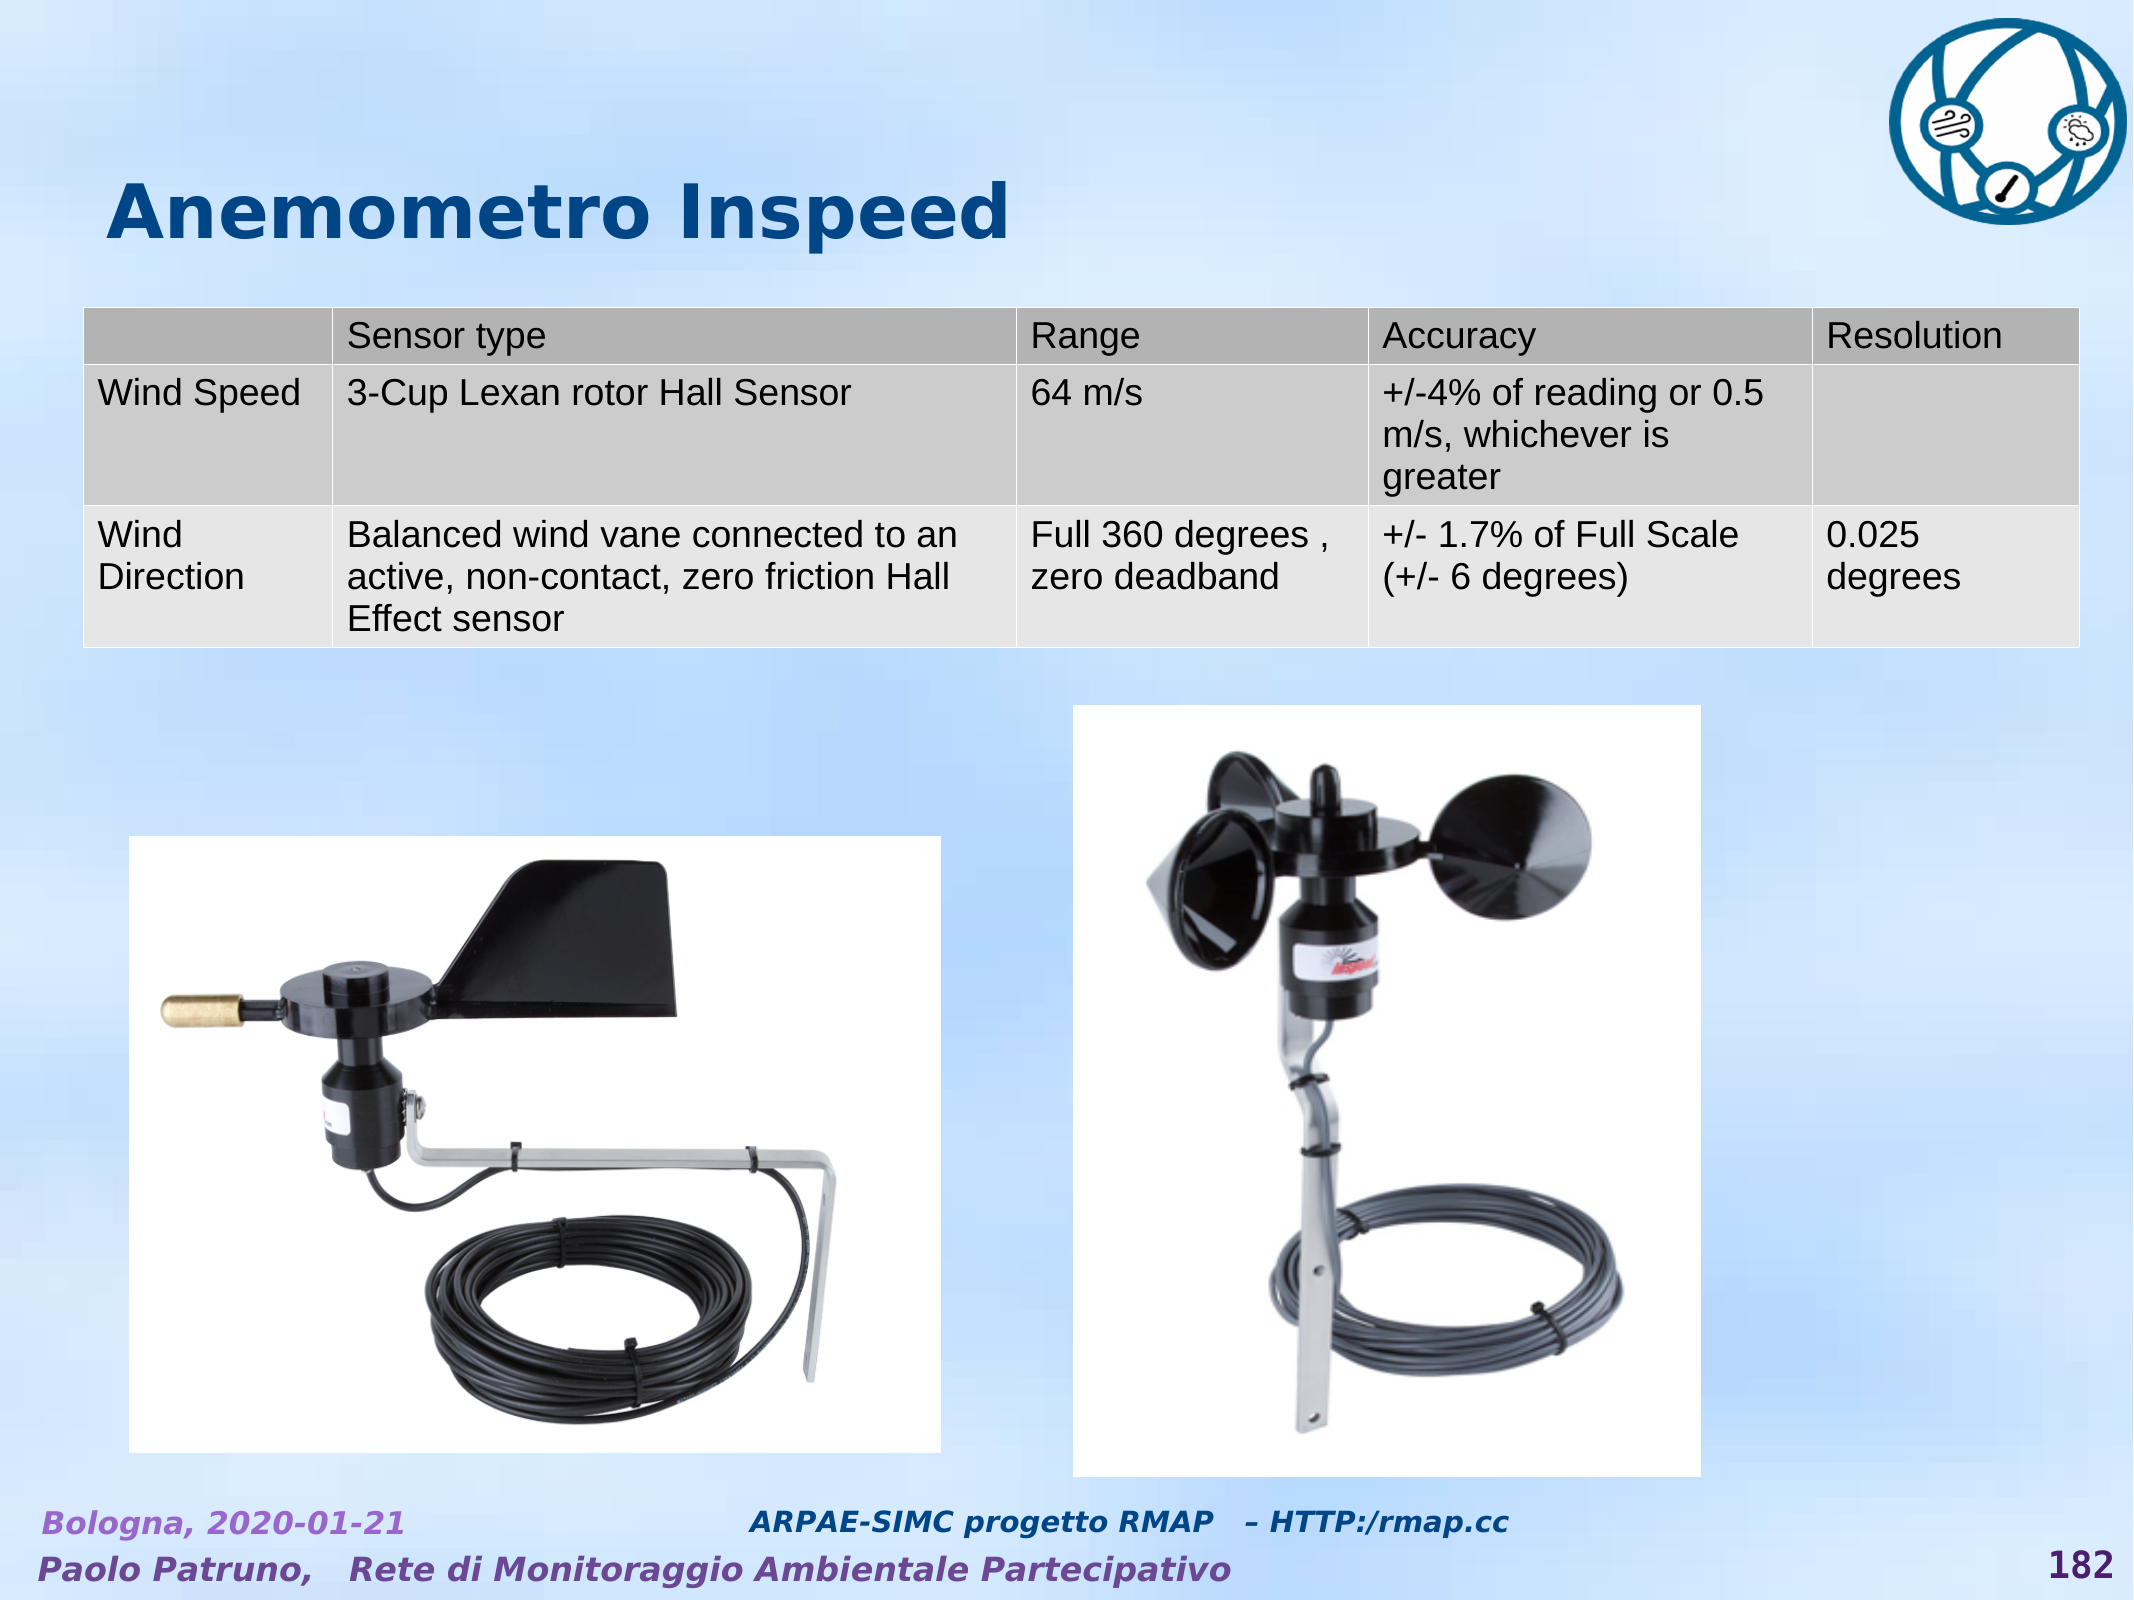

# Anemometro Inspeed
| | Sensor type | Range | Accuracy | Resolution |
| --- | --- | --- | --- | --- |
| Wind Speed | 3-Cup Lexan rotor Hall Sensor | 64 m/s | +/-4% of reading or 0.5 m/s, whichever is greater | |
| Wind Direction | Balanced wind vane connected to an active, non-contact, zero friction Hall Effect sensor | Full 360 degrees , zero deadband | +/- 1.7% of Full Scale (+/- 6 degrees) | 0.025 degrees |